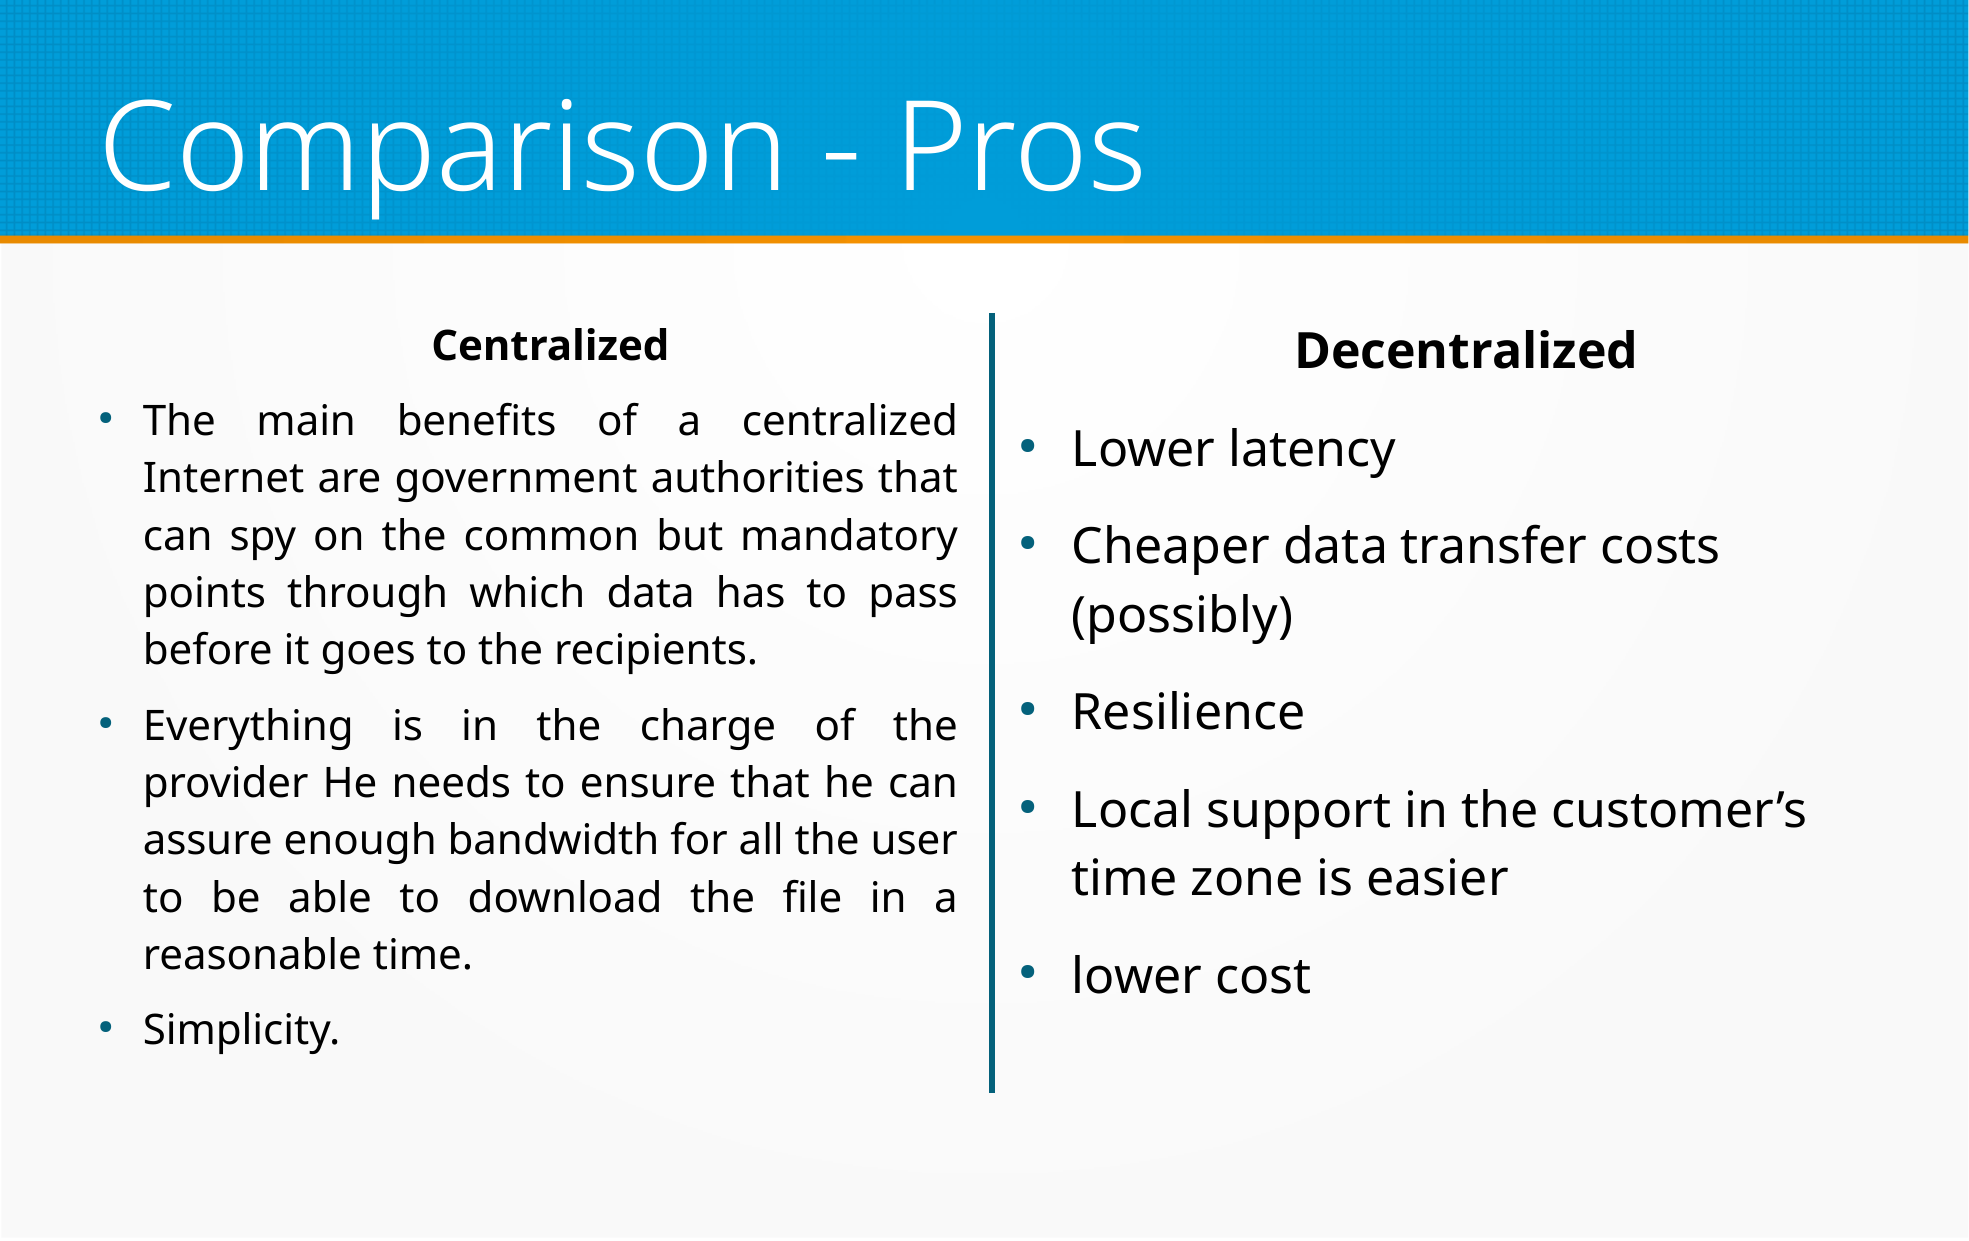

# Comparison - Pros
Centralized
The main benefits of a centralized Internet are government authorities that can spy on the common but mandatory points through which data has to pass before it goes to the recipients.
Everything is in the charge of the provider He needs to ensure that he can assure enough bandwidth for all the user to be able to download the file in a reasonable time.
Simplicity.
Decentralized
Lower latency
Cheaper data transfer costs (possibly)
Resilience
Local support in the customer’s time zone is easier
lower cost